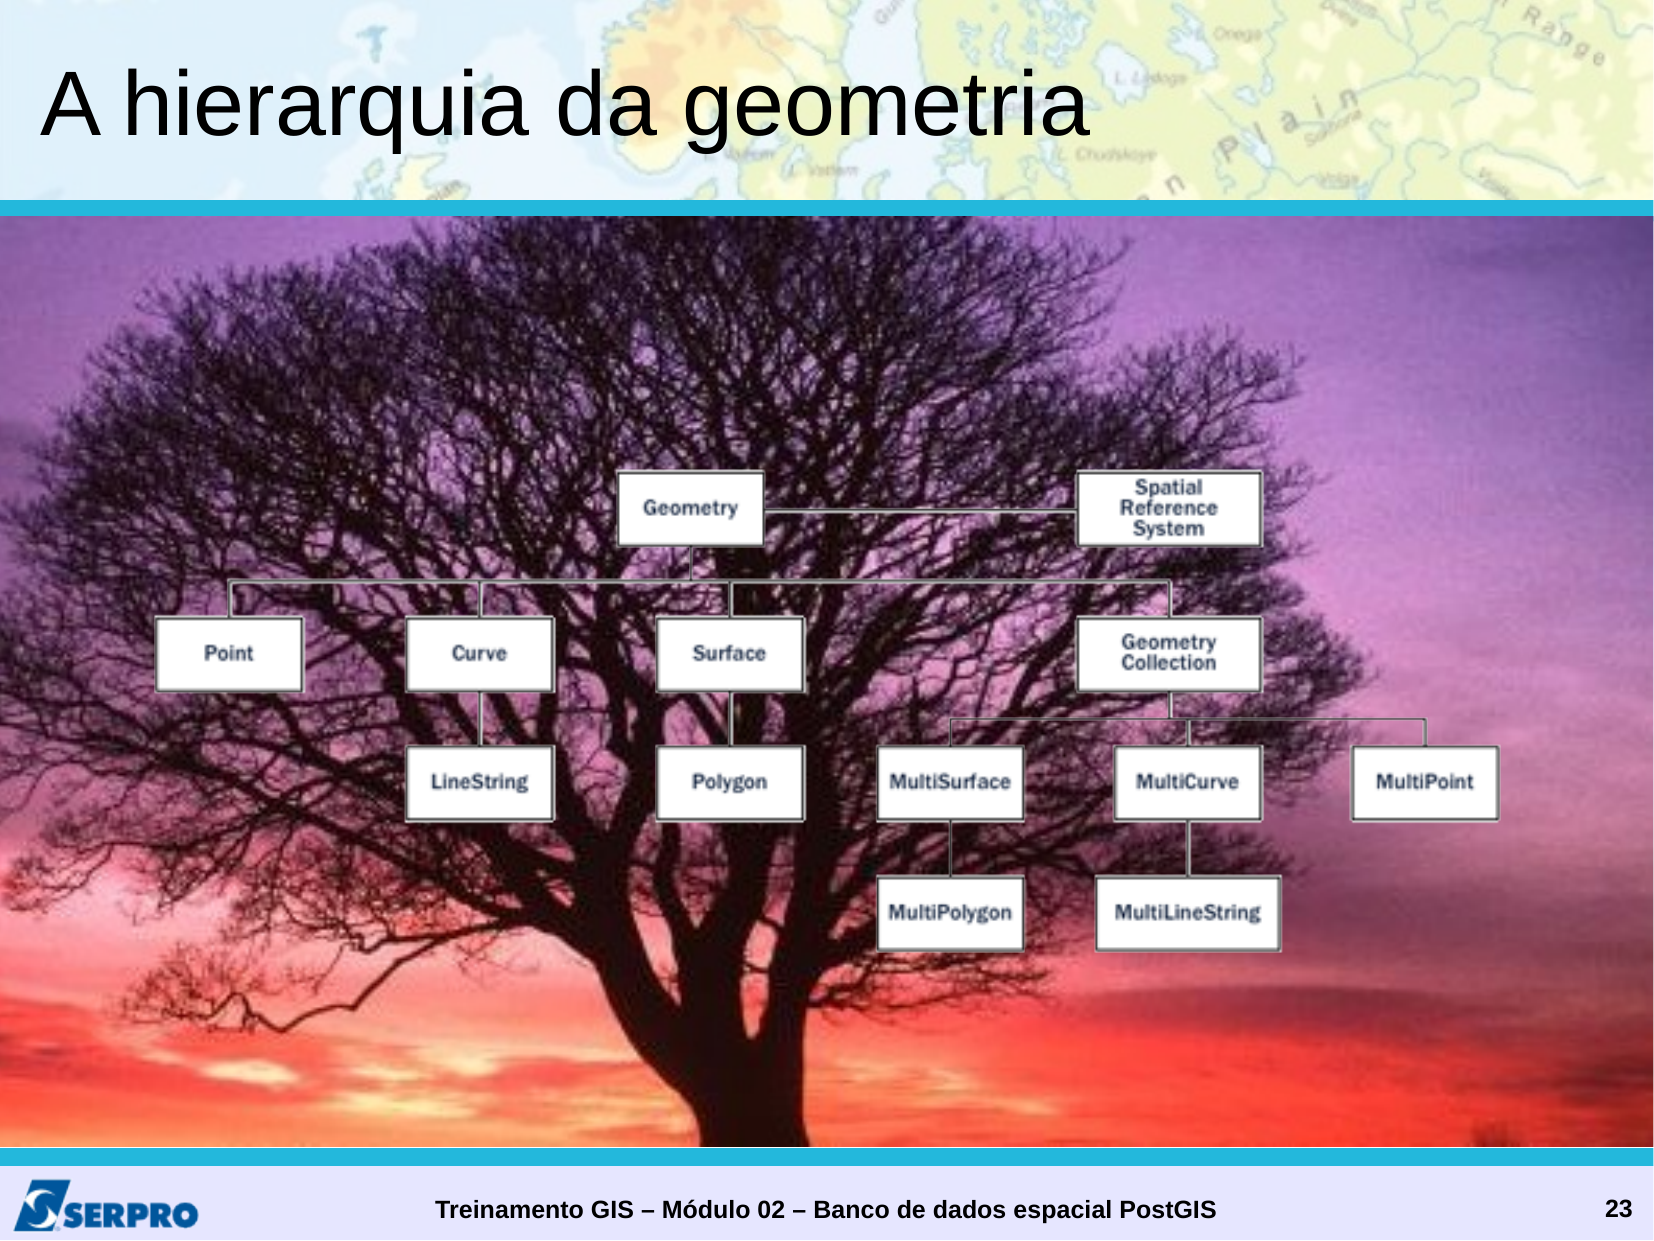

# A hierarquia da geometria
23
Treinamento GIS – Módulo 02 – Banco de dados espacial PostGIS